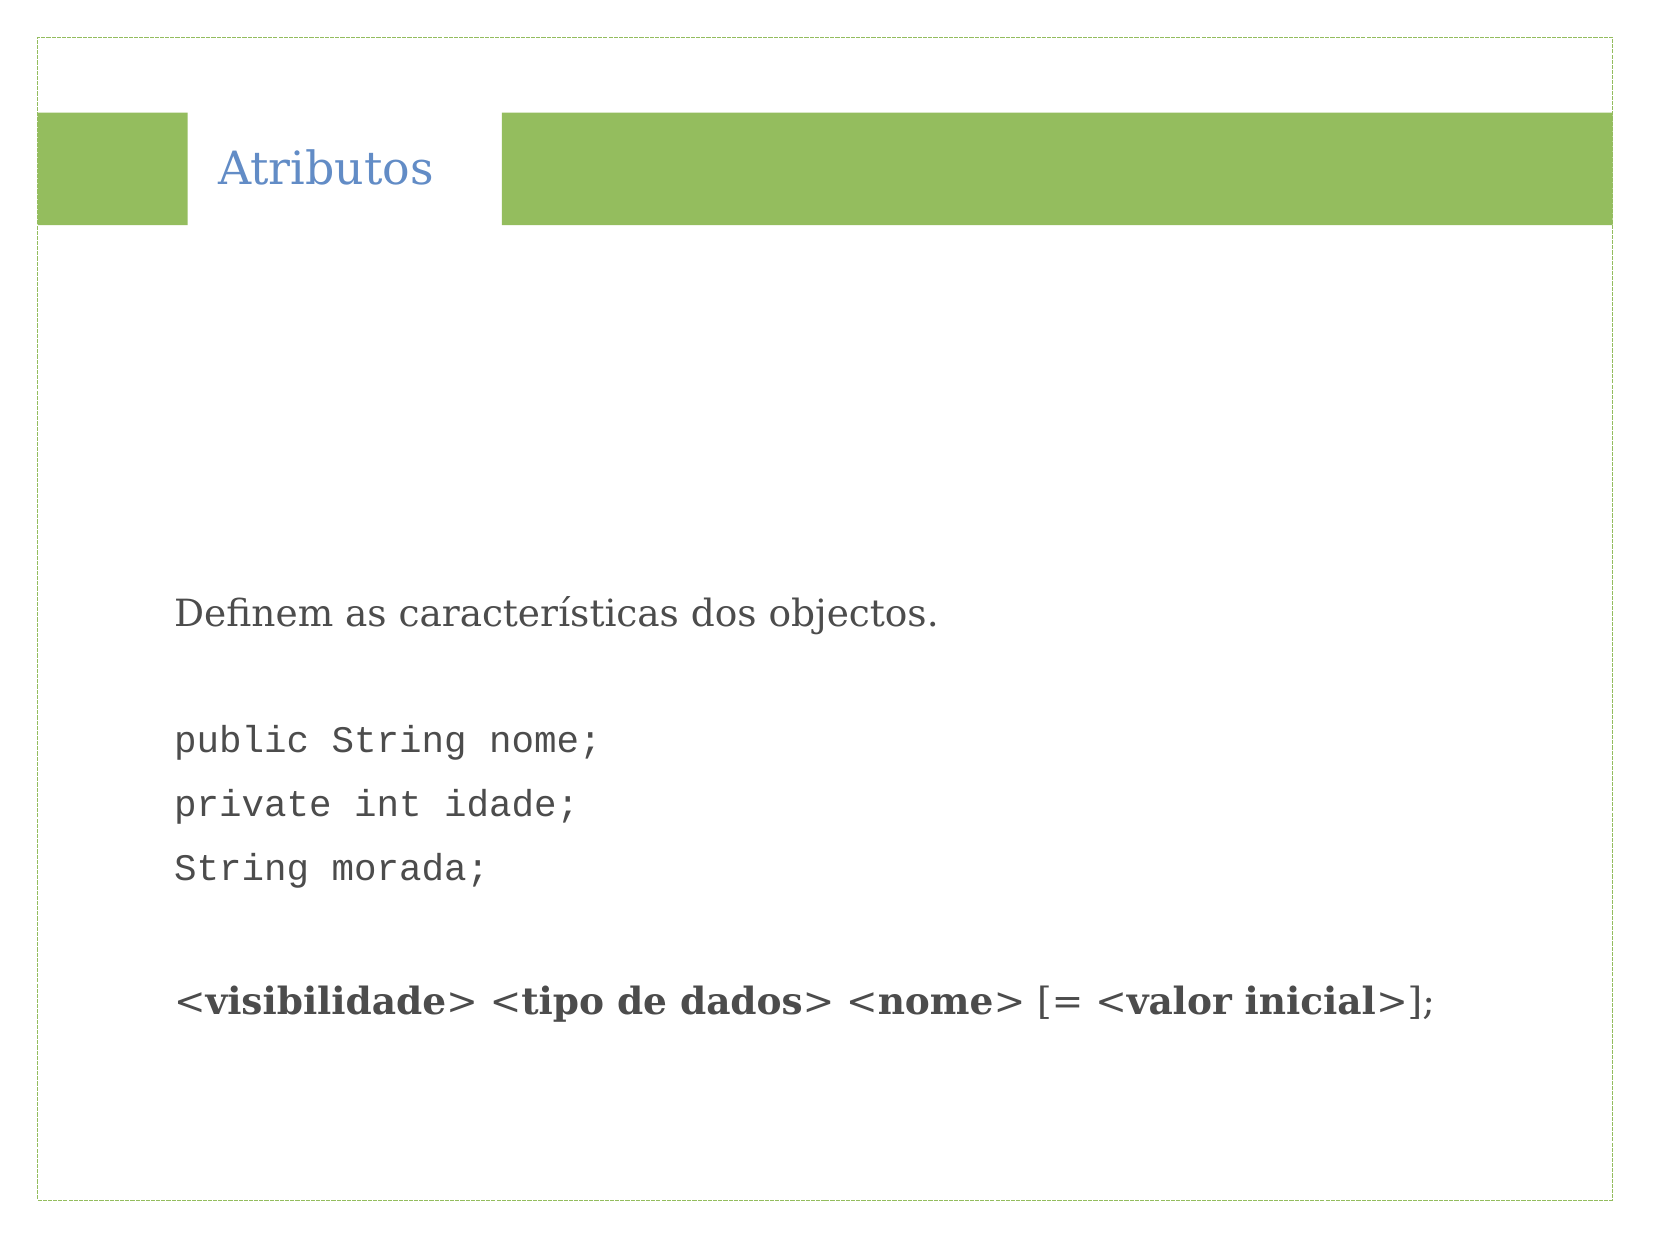

Atributos
Definem as características dos objectos.
public String nome;
private int idade;
String morada;
<visibilidade> <tipo de dados> <nome> [= <valor inicial>];